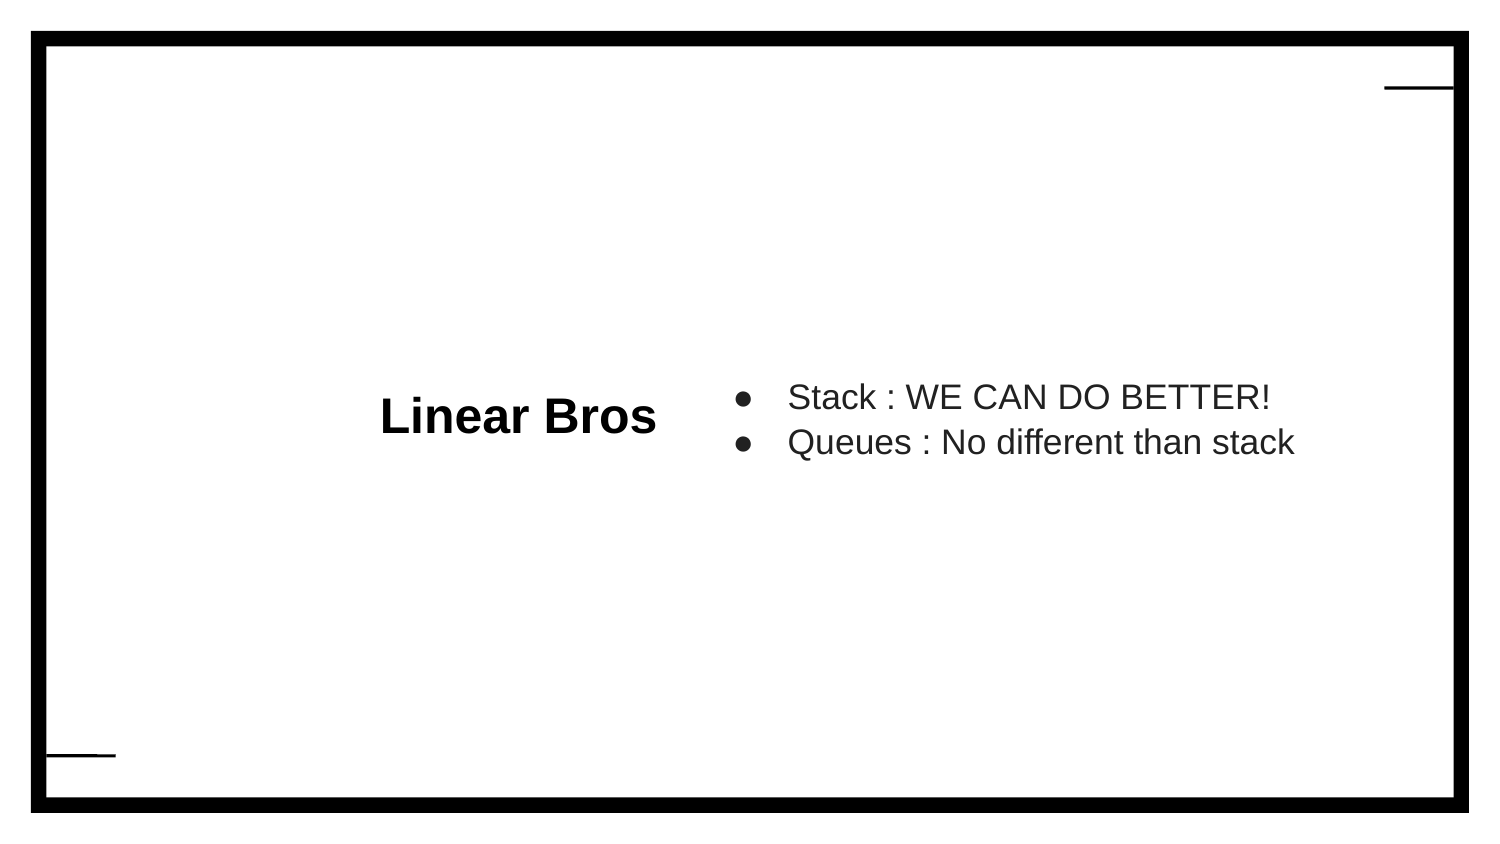

Stack : WE CAN DO BETTER!
Queues : No different than stack
# Linear Bros